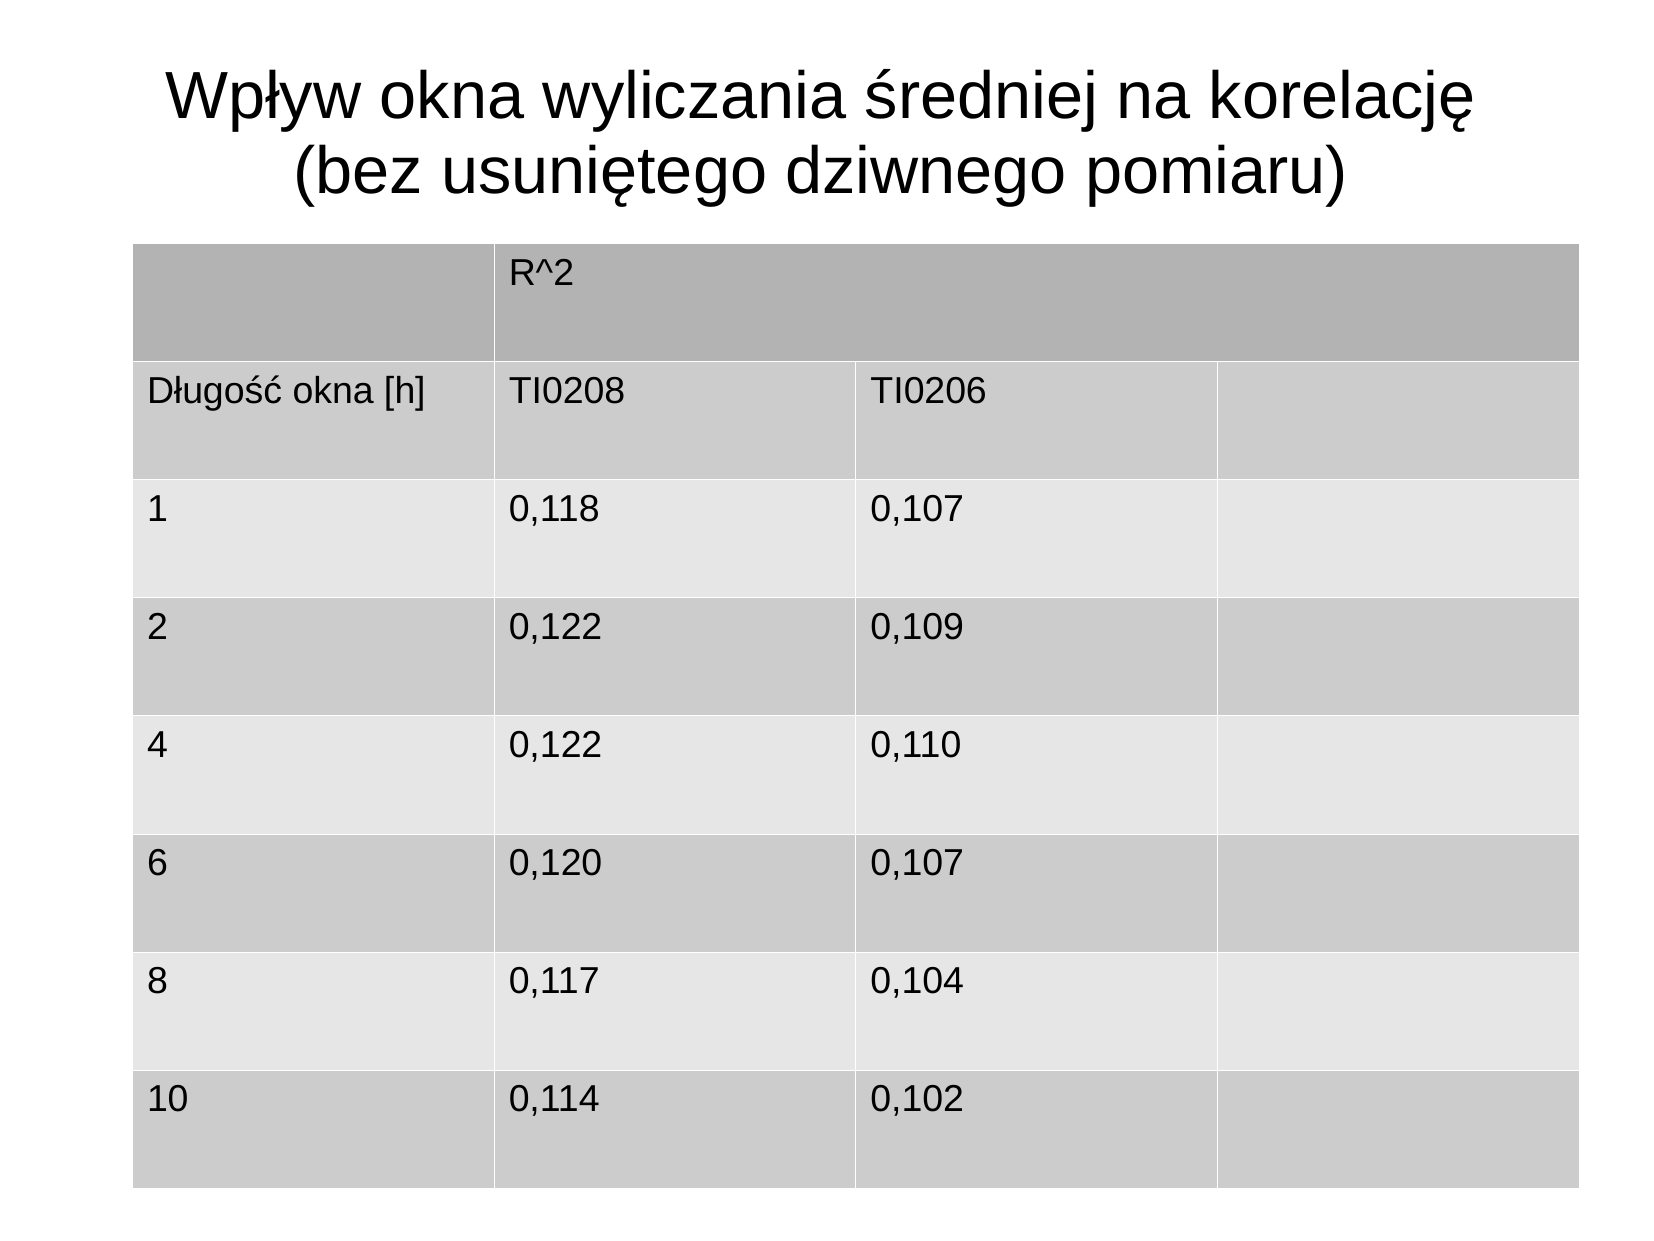

# Wpływ okna wyliczania średniej na korelację (bez usuniętego dziwnego pomiaru)
| | R^2 | | |
| --- | --- | --- | --- |
| Długość okna [h] | TI0208 | TI0206 | |
| 1 | 0,118 | 0,107 | |
| 2 | 0,122 | 0,109 | |
| 4 | 0,122 | 0,110 | |
| 6 | 0,120 | 0,107 | |
| 8 | 0,117 | 0,104 | |
| 10 | 0,114 | 0,102 | |